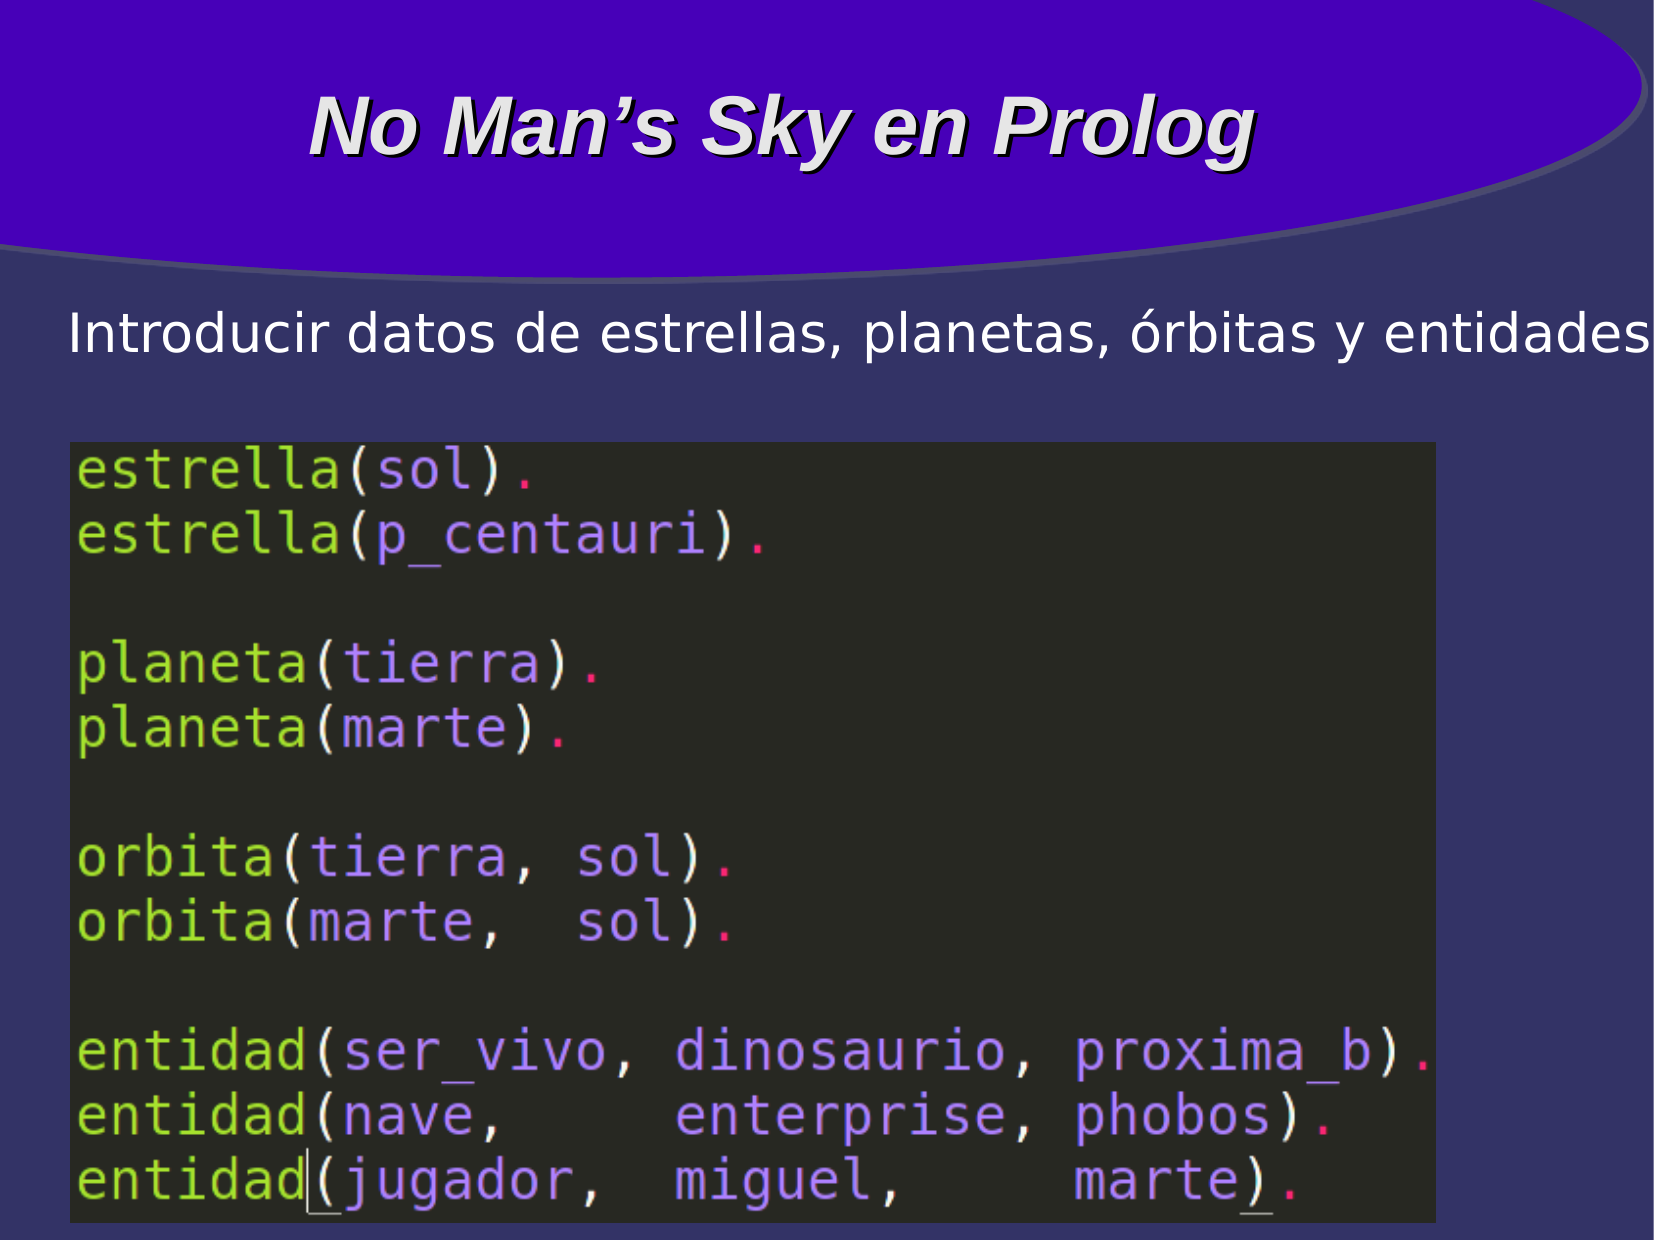

# No Man’s Sky en Prolog
Introducir datos de estrellas, planetas, órbitas y entidades.